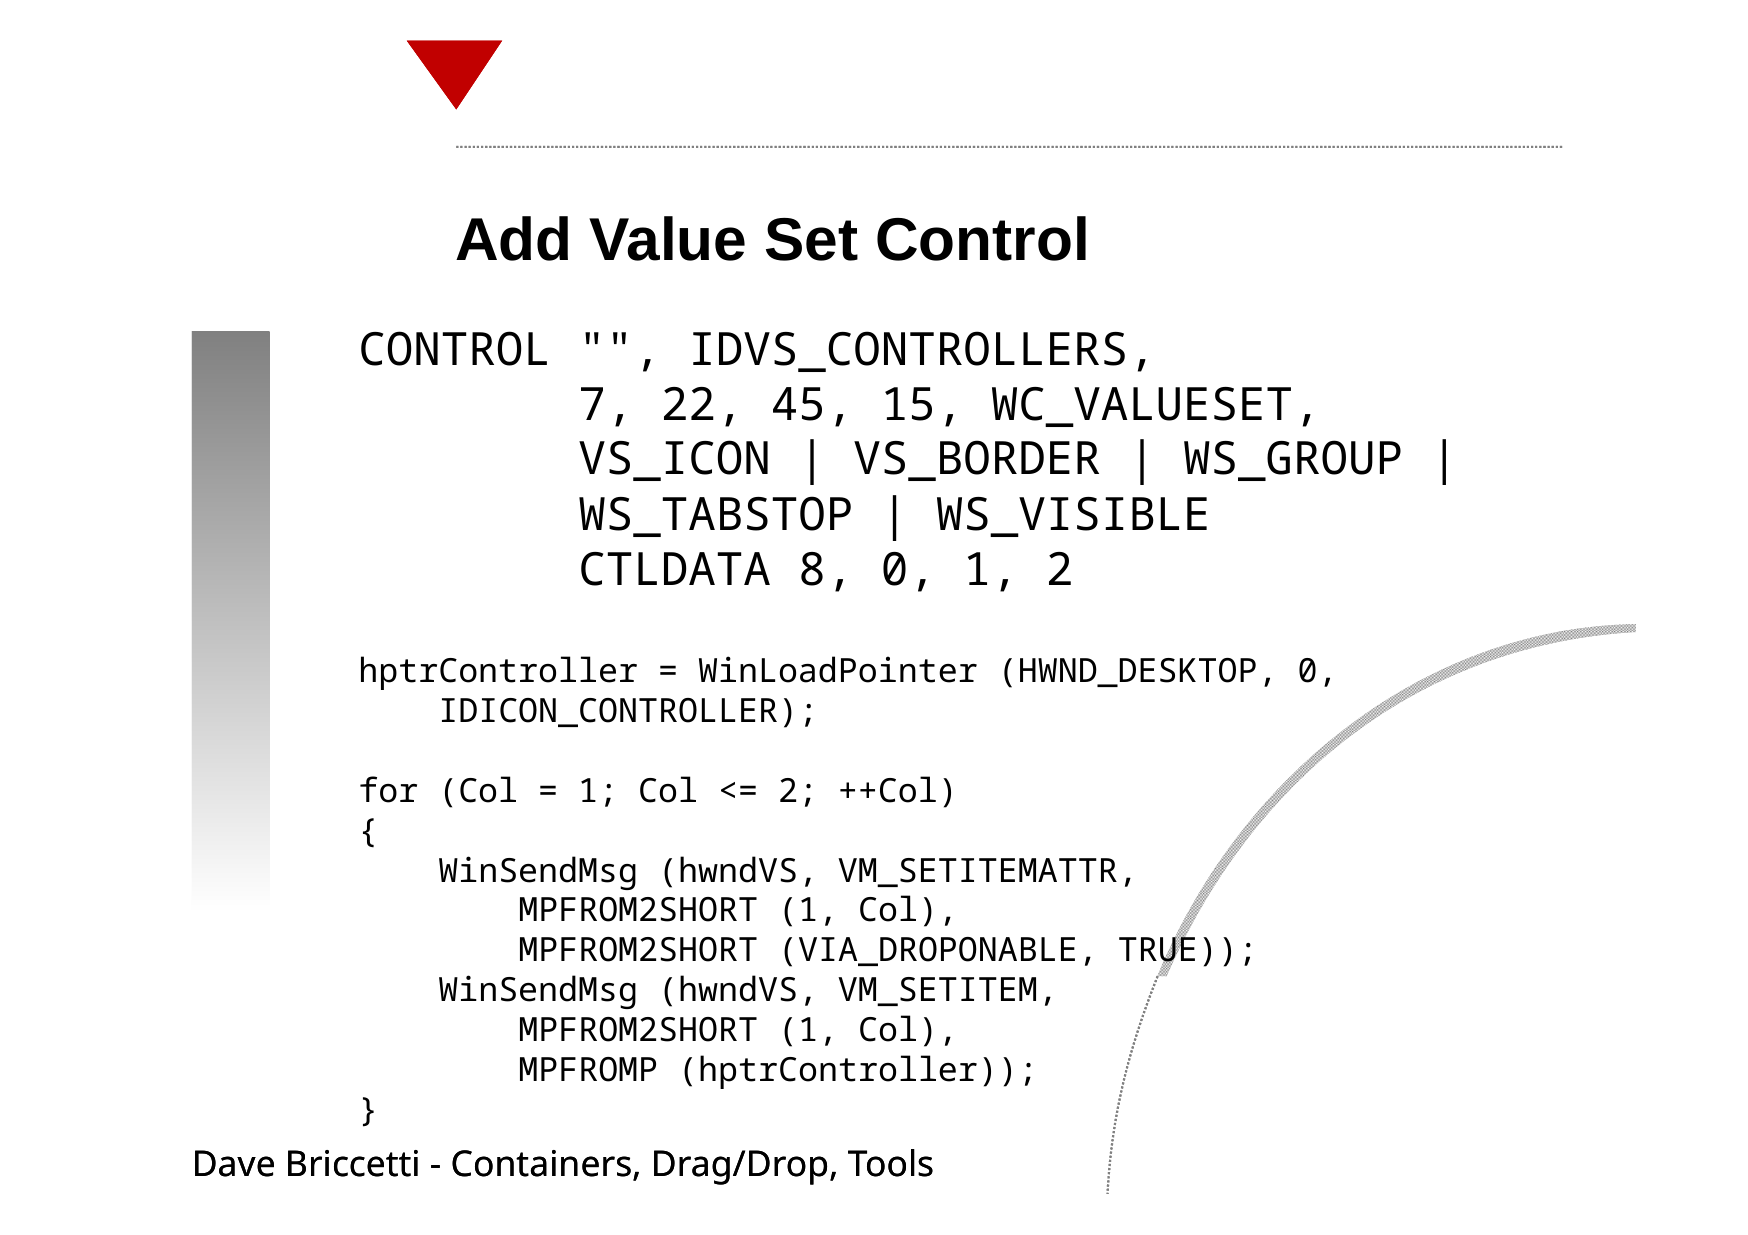

Add Value Set Control
CONTROL "", IDVS_CONTROLLERS,
 7, 22, 45, 15, WC_VALUESET,
 VS_ICON | VS_BORDER | WS_GROUP |
 WS_TABSTOP | WS_VISIBLE
 CTLDATA 8, 0, 1, 2
hptrController = WinLoadPointer (HWND_DESKTOP, 0,
 IDICON_CONTROLLER);
for (Col = 1; Col <= 2; ++Col)
{
 WinSendMsg (hwndVS, VM_SETITEMATTR,
 MPFROM2SHORT (1, Col),
 MPFROM2SHORT (VIA_DROPONABLE, TRUE));
 WinSendMsg (hwndVS, VM_SETITEM,
 MPFROM2SHORT (1, Col),
 MPFROMP (hptrController));
}
Dave Briccetti - Containers, Drag/Drop, Tools